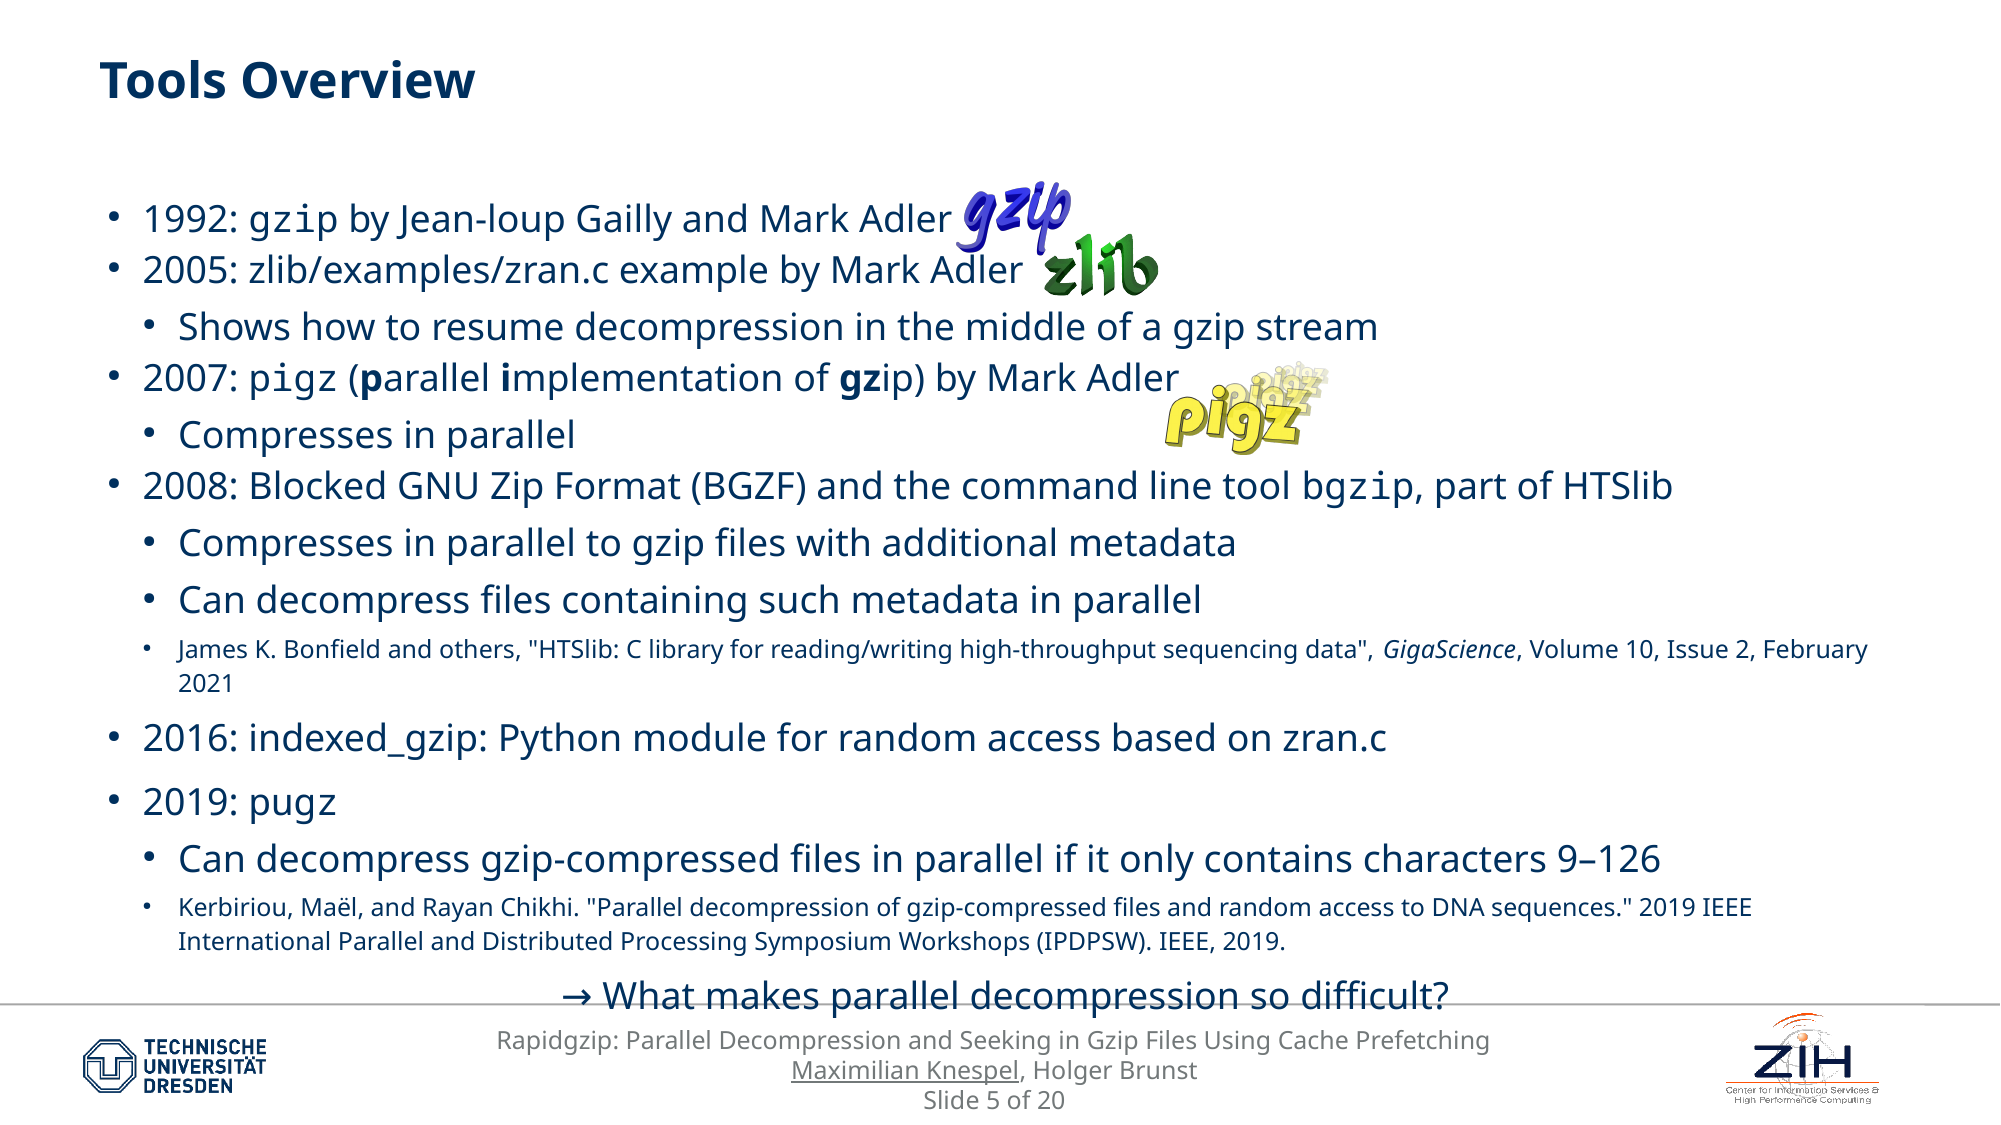

# Tools Overview
1992: gzip by Jean-loup Gailly and Mark Adler
2005: zlib/examples/zran.c example by Mark Adler
Shows how to resume decompression in the middle of a gzip stream
2007: pigz (parallel implementation of gzip) by Mark Adler
Compresses in parallel
2008: Blocked GNU Zip Format (BGZF) and the command line tool bgzip, part of HTSlib
Compresses in parallel to gzip files with additional metadata
Can decompress files containing such metadata in parallel
James K. Bonfield and others, "HTSlib: C library for reading/writing high-throughput sequencing data", GigaScience, Volume 10, Issue 2, February 2021
2016: indexed_gzip: Python module for random access based on zran.c
2019: pugz
Can decompress gzip-compressed files in parallel if it only contains characters 9–126
Kerbiriou, Maël, and Rayan Chikhi. "Parallel decompression of gzip-compressed files and random access to DNA sequences." 2019 IEEE International Parallel and Distributed Processing Symposium Workshops (IPDPSW). IEEE, 2019.
→ What makes parallel decompression so difficult?